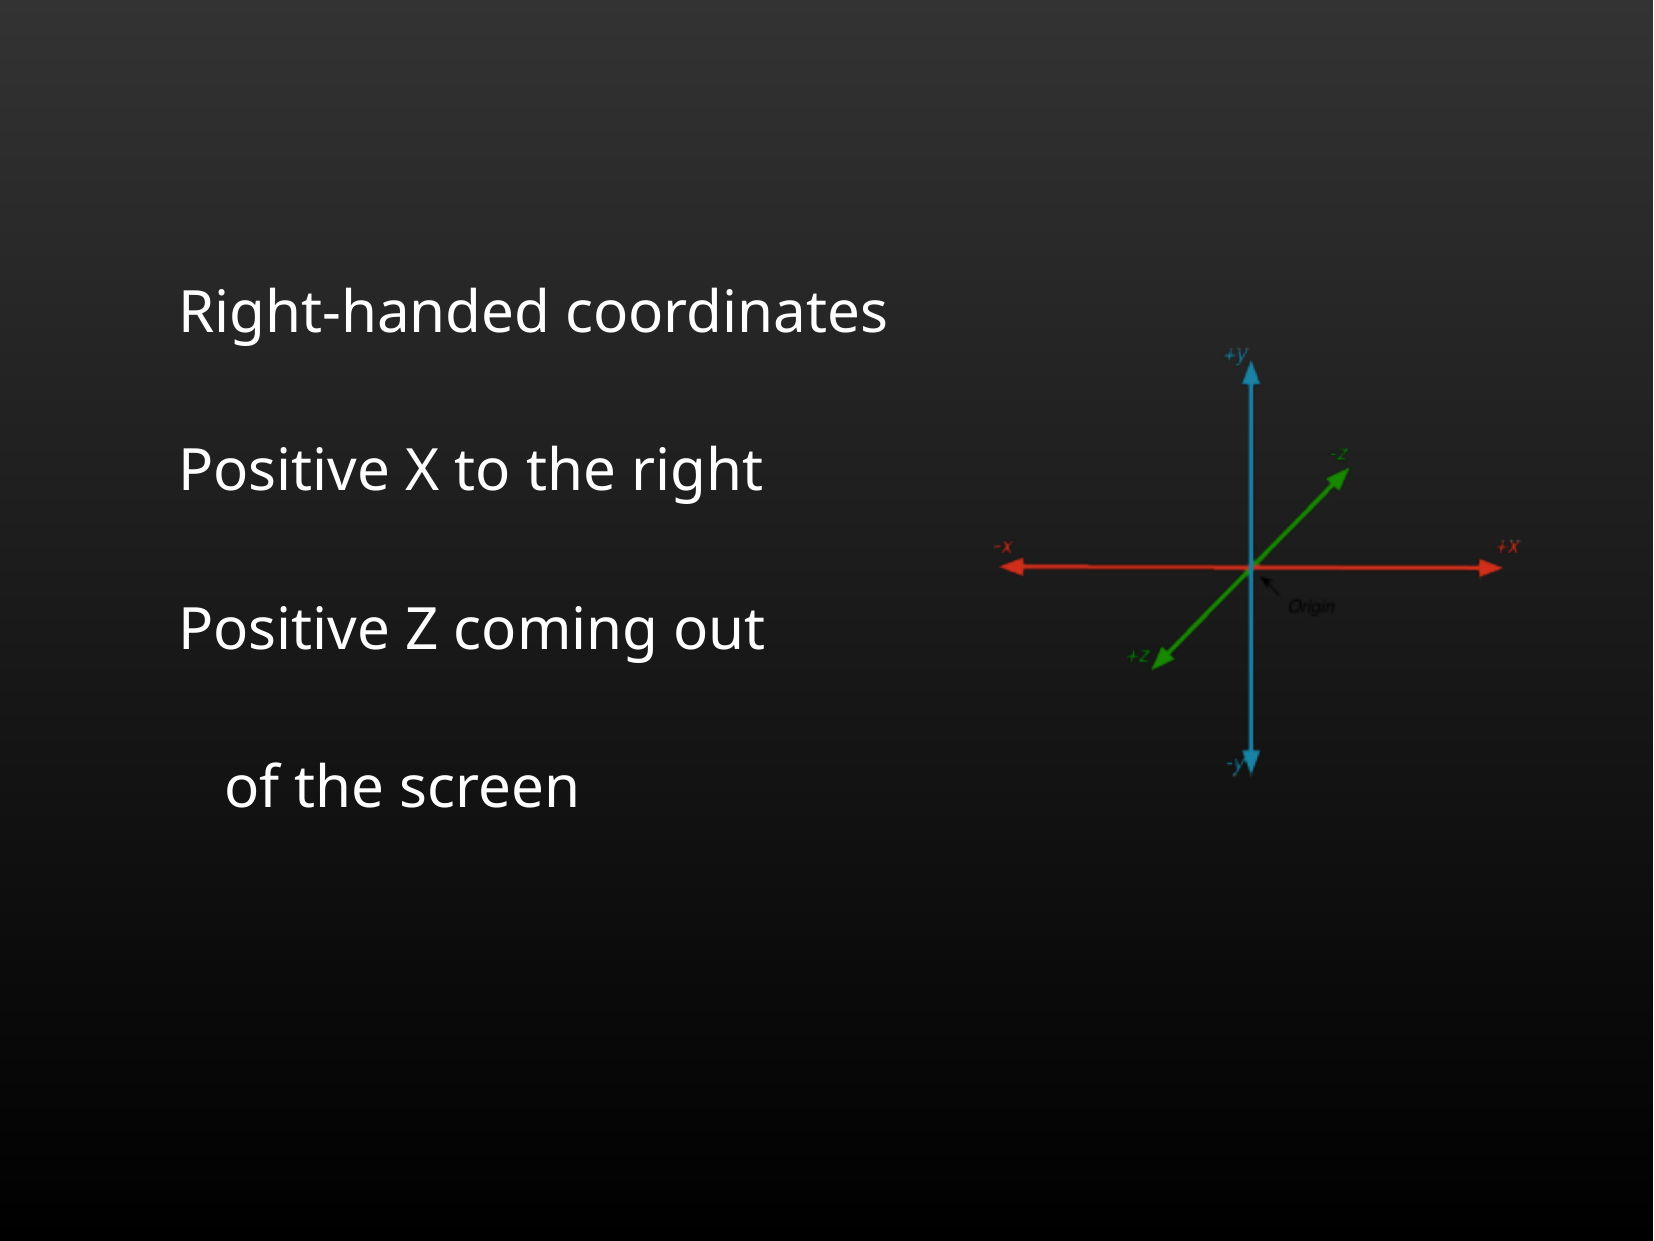

Right-handed coordinates
Positive X to the right
Positive Z coming out
 of the screen